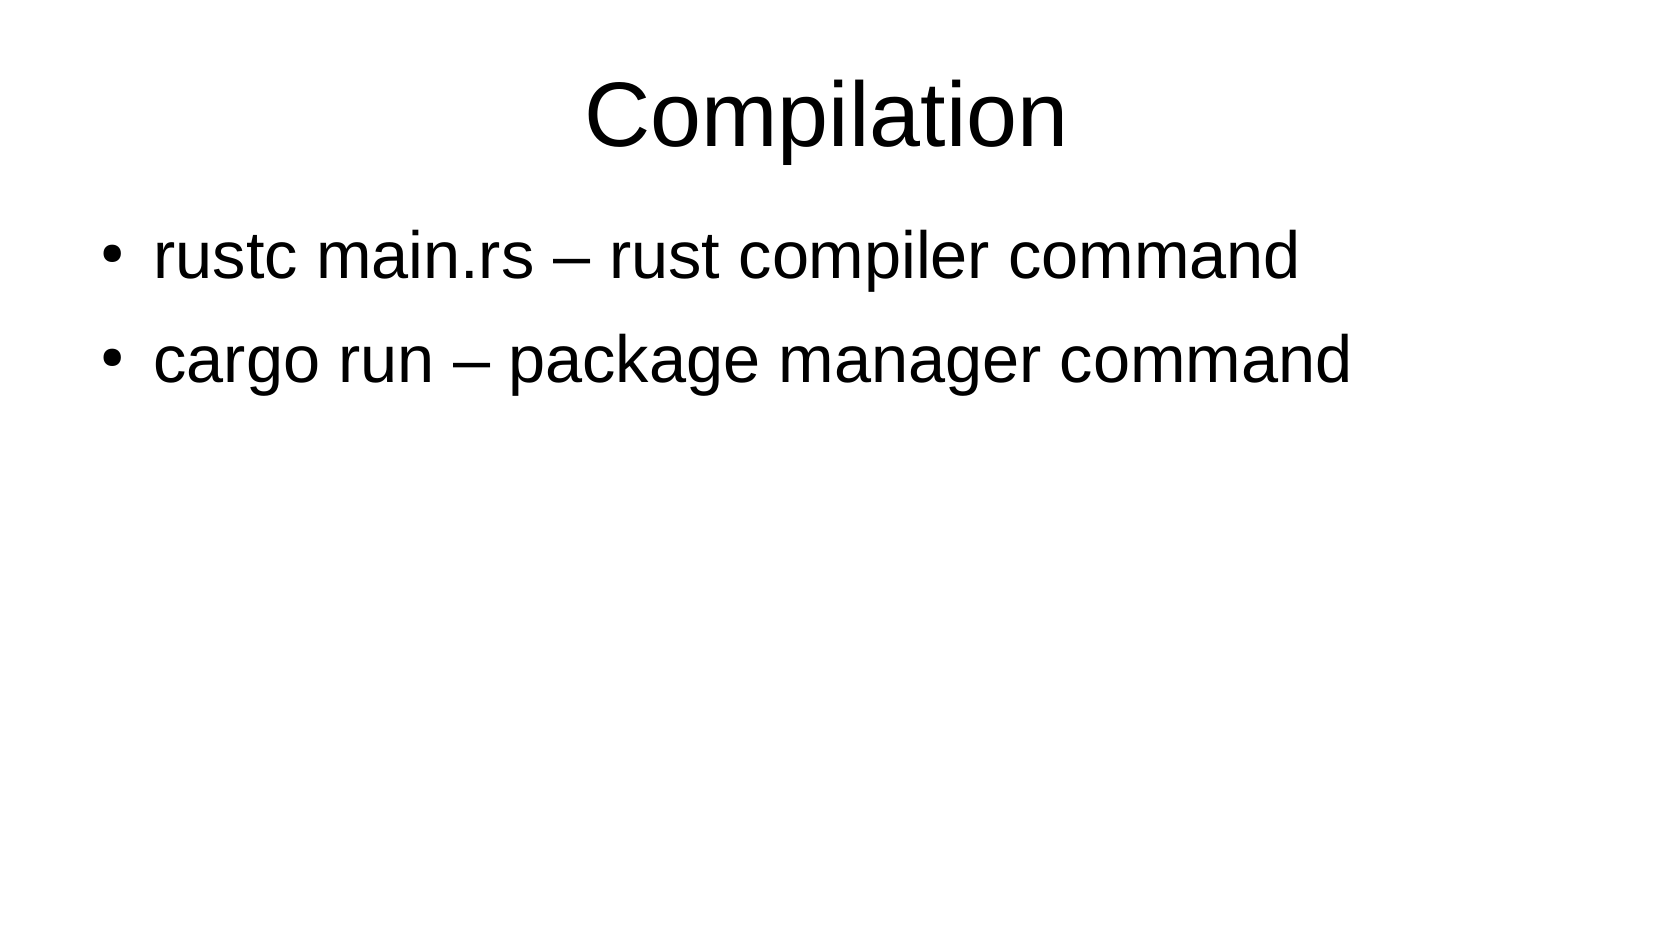

# Compilation
rustc main.rs – rust compiler command
cargo run – package manager command